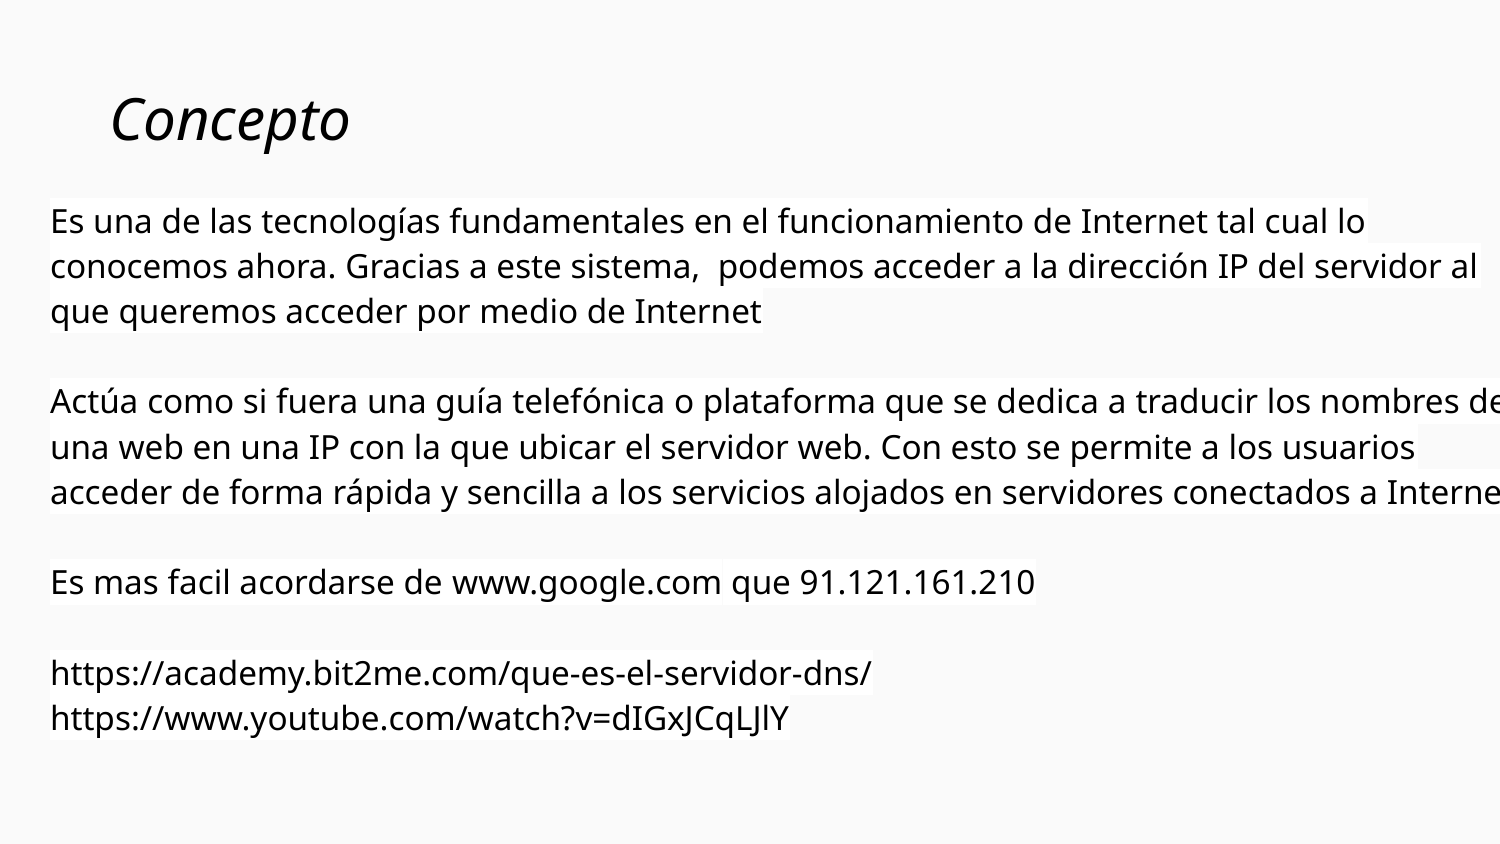

Concepto
Es una de las tecnologías fundamentales en el funcionamiento de Internet tal cual lo conocemos ahora. Gracias a este sistema, podemos acceder a la dirección IP del servidor al que queremos acceder por medio de Internet
Actúa como si fuera una guía telefónica o plataforma que se dedica a traducir los nombres de una web en una IP con la que ubicar el servidor web. Con esto se permite a los usuarios acceder de forma rápida y sencilla a los servicios alojados en servidores conectados a Internet
Es mas facil acordarse de www.google.com que 91.121.161.210
https://academy.bit2me.com/que-es-el-servidor-dns/
https://www.youtube.com/watch?v=dIGxJCqLJlY